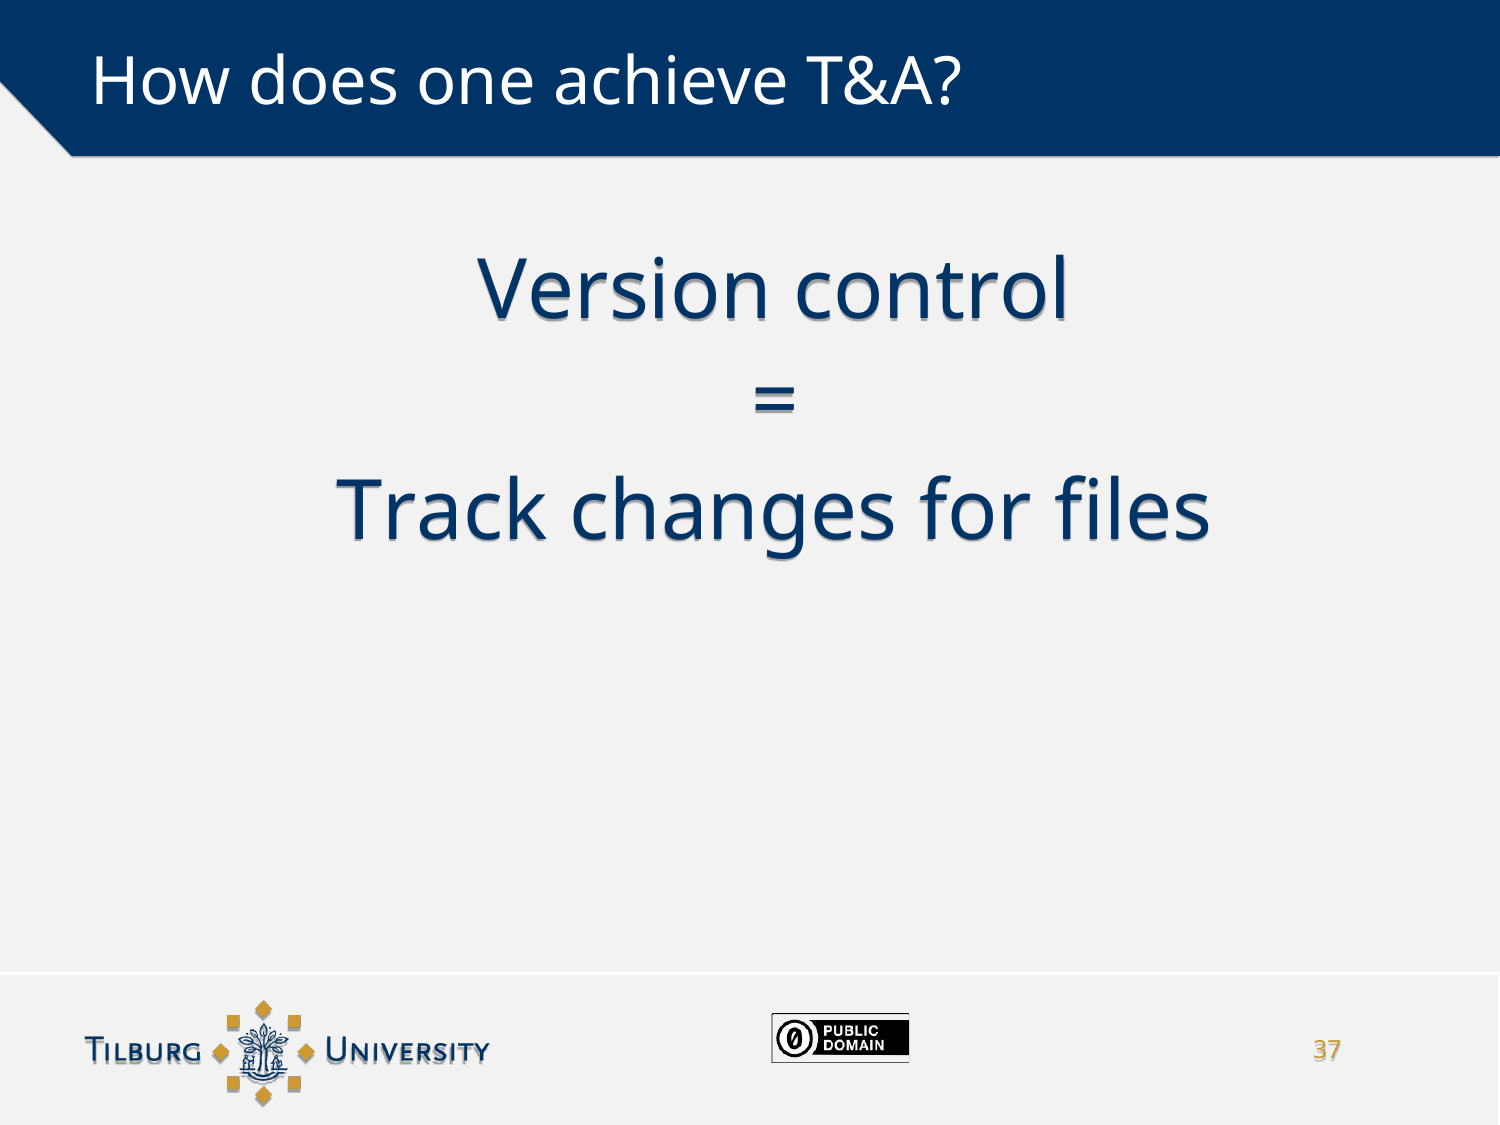

# How does one achieve T&A?
Version control
=
Track changes for files